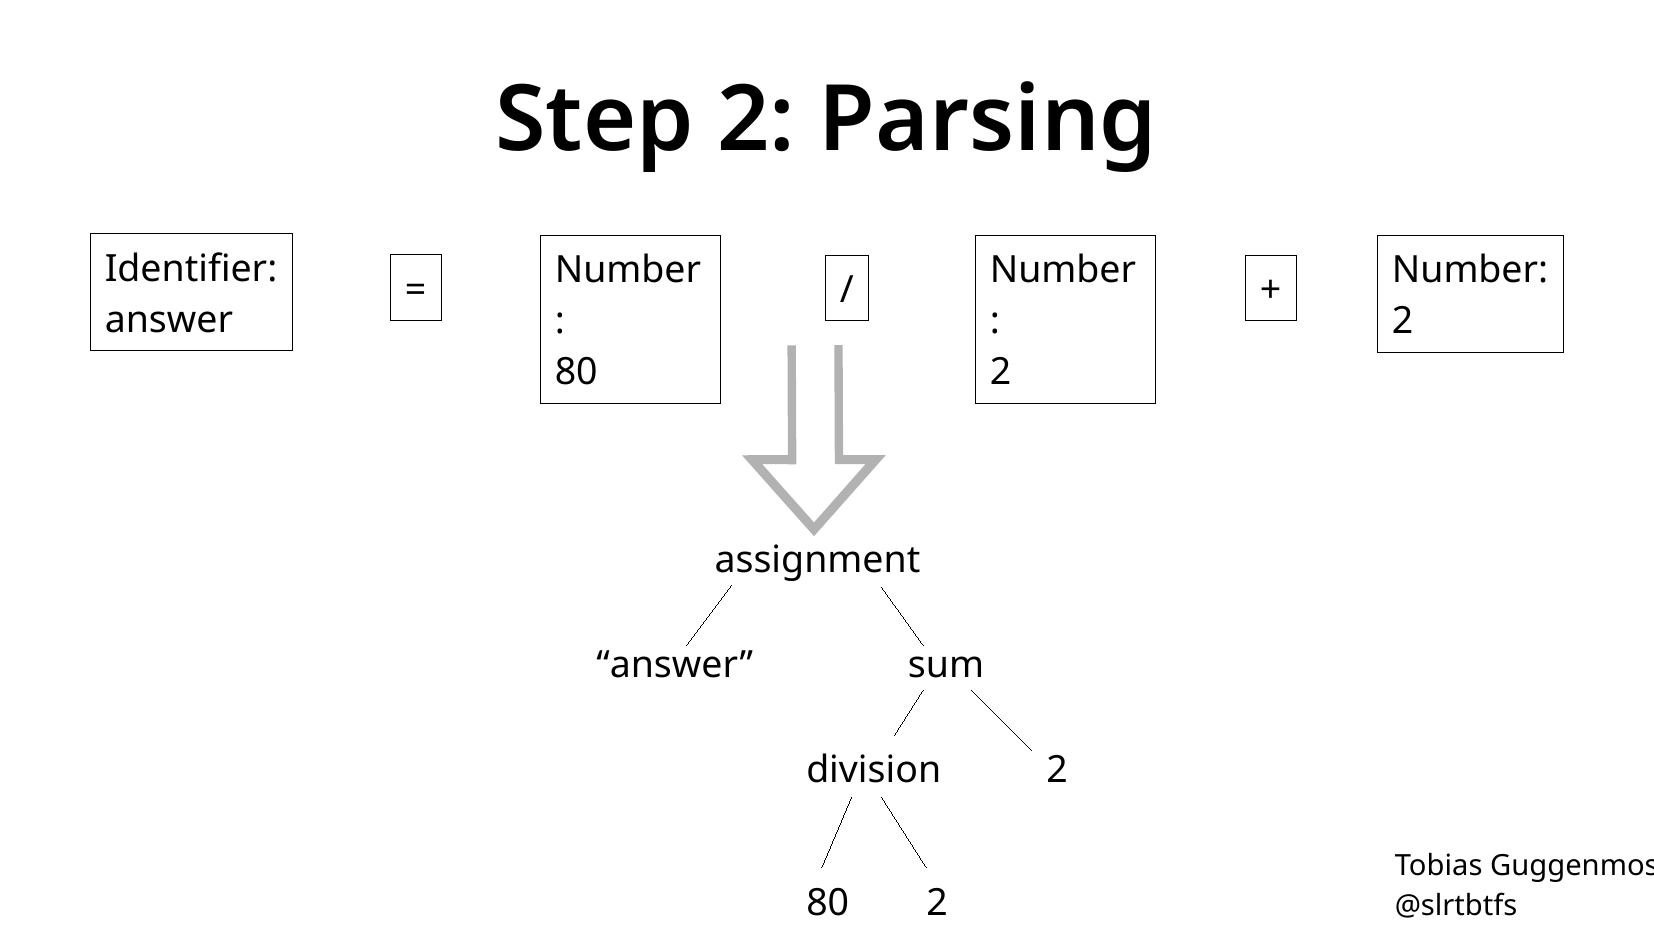

# Step 2: Parsing
Identifier:
answer
Number:
80
Number:
2
Number:
2
=
/
+
assignment
“answer”
sum
division
2
80
2